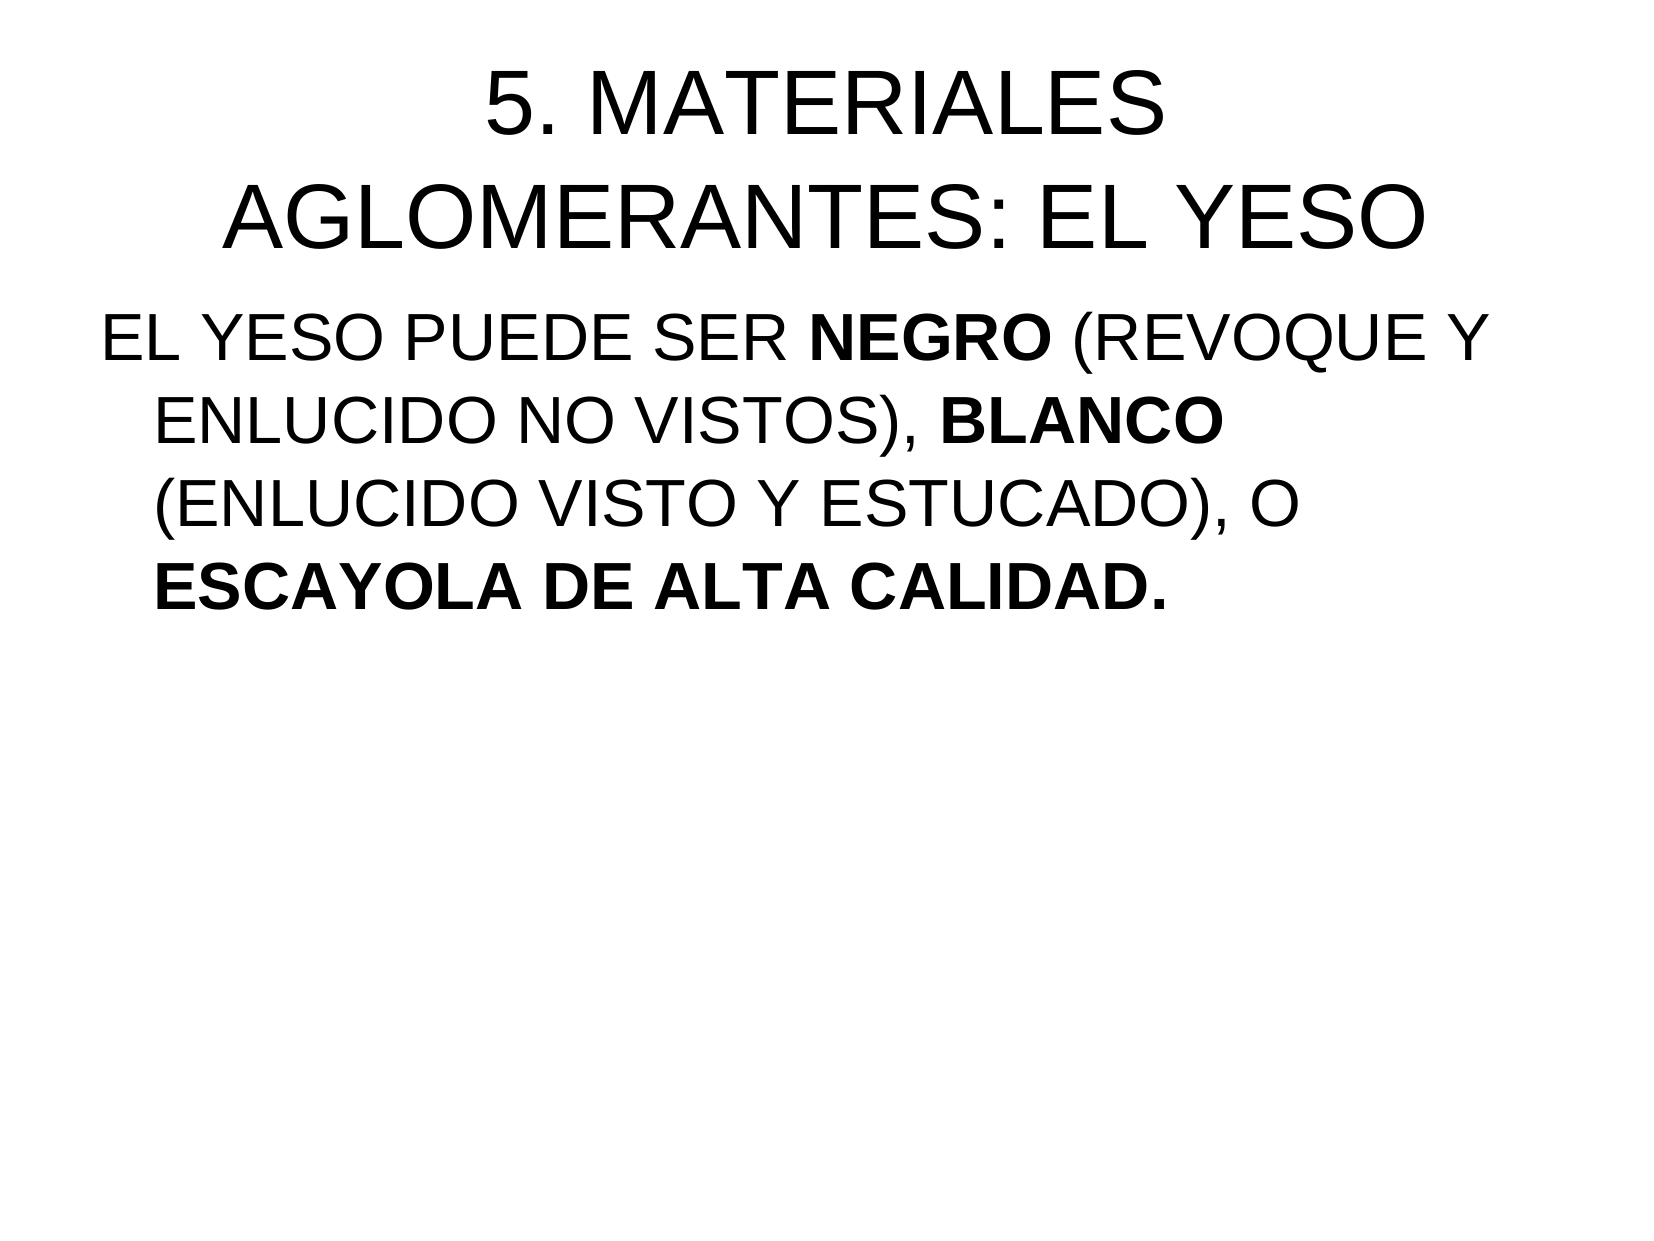

# 5. MATERIALES AGLOMERANTES: EL YESO
EL YESO PUEDE SER NEGRO (REVOQUE Y ENLUCIDO NO VISTOS), BLANCO (ENLUCIDO VISTO Y ESTUCADO), O ESCAYOLA DE ALTA CALIDAD.